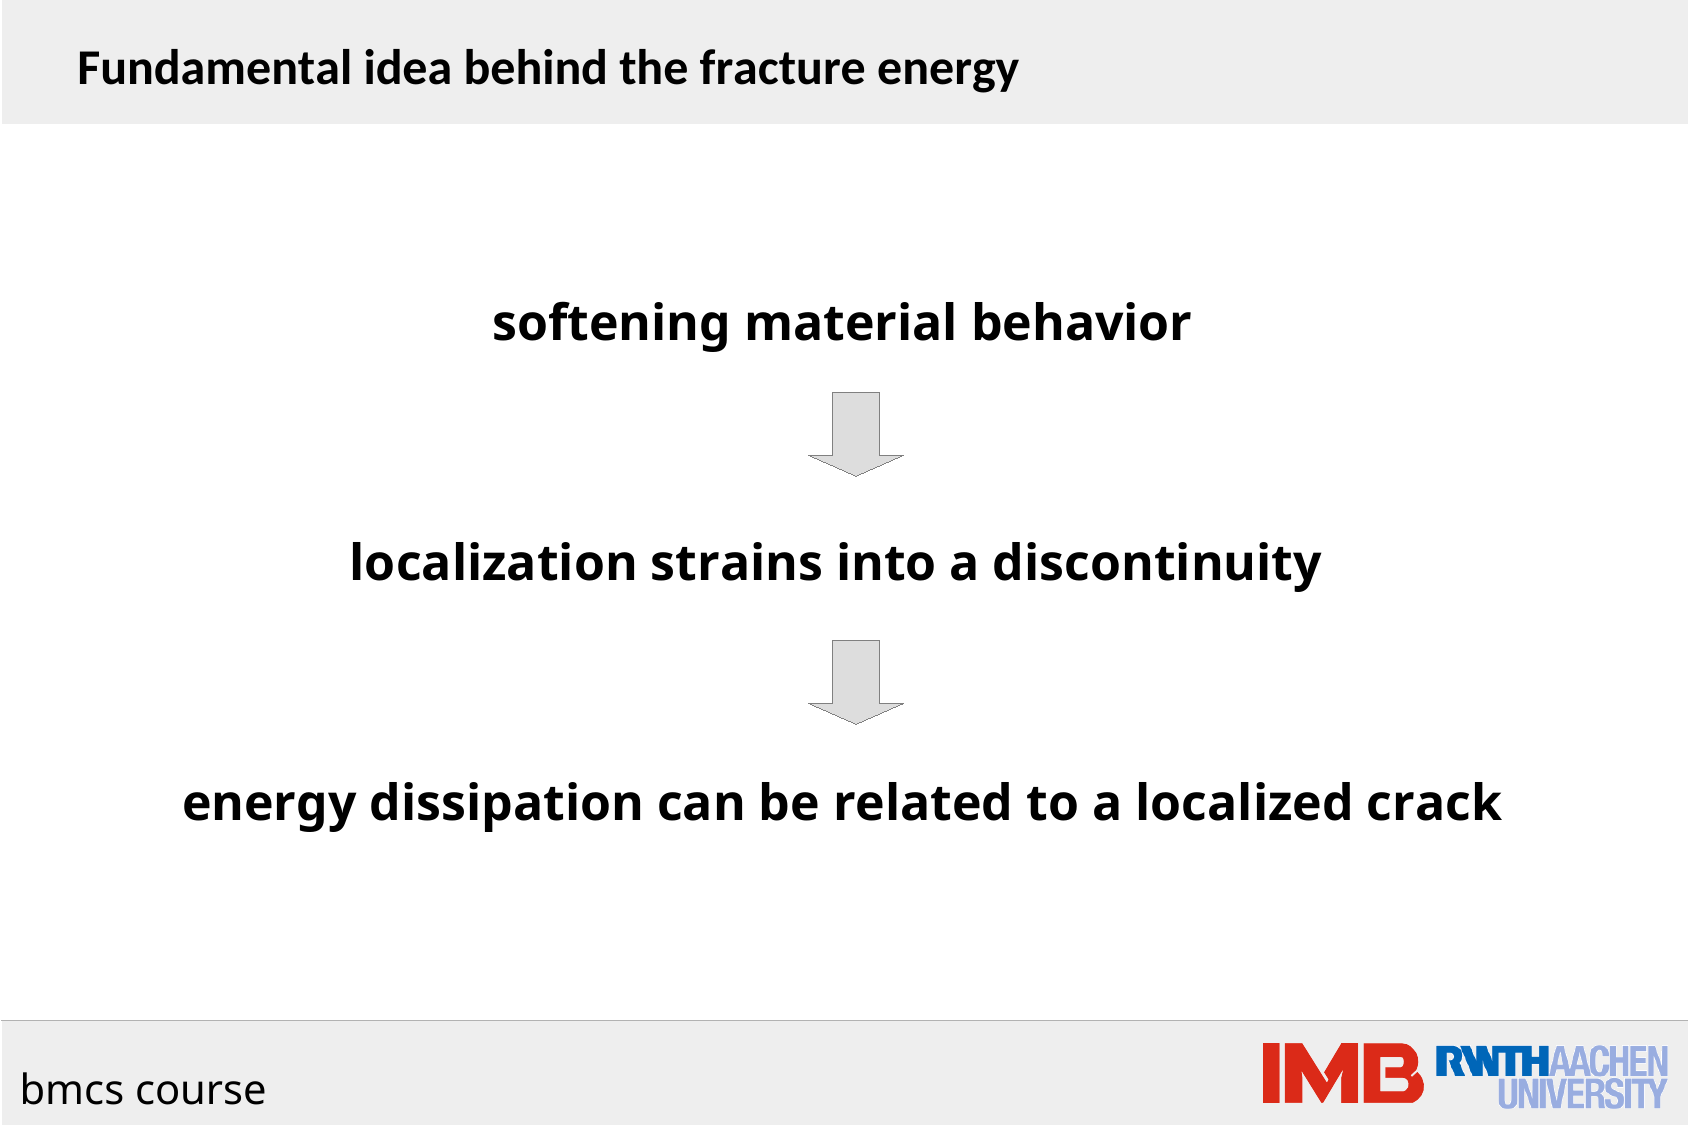

Fundamental idea behind the fracture energy
# softening material behavior localization strains into a discontinuity energy dissipation can be related to a localized crack